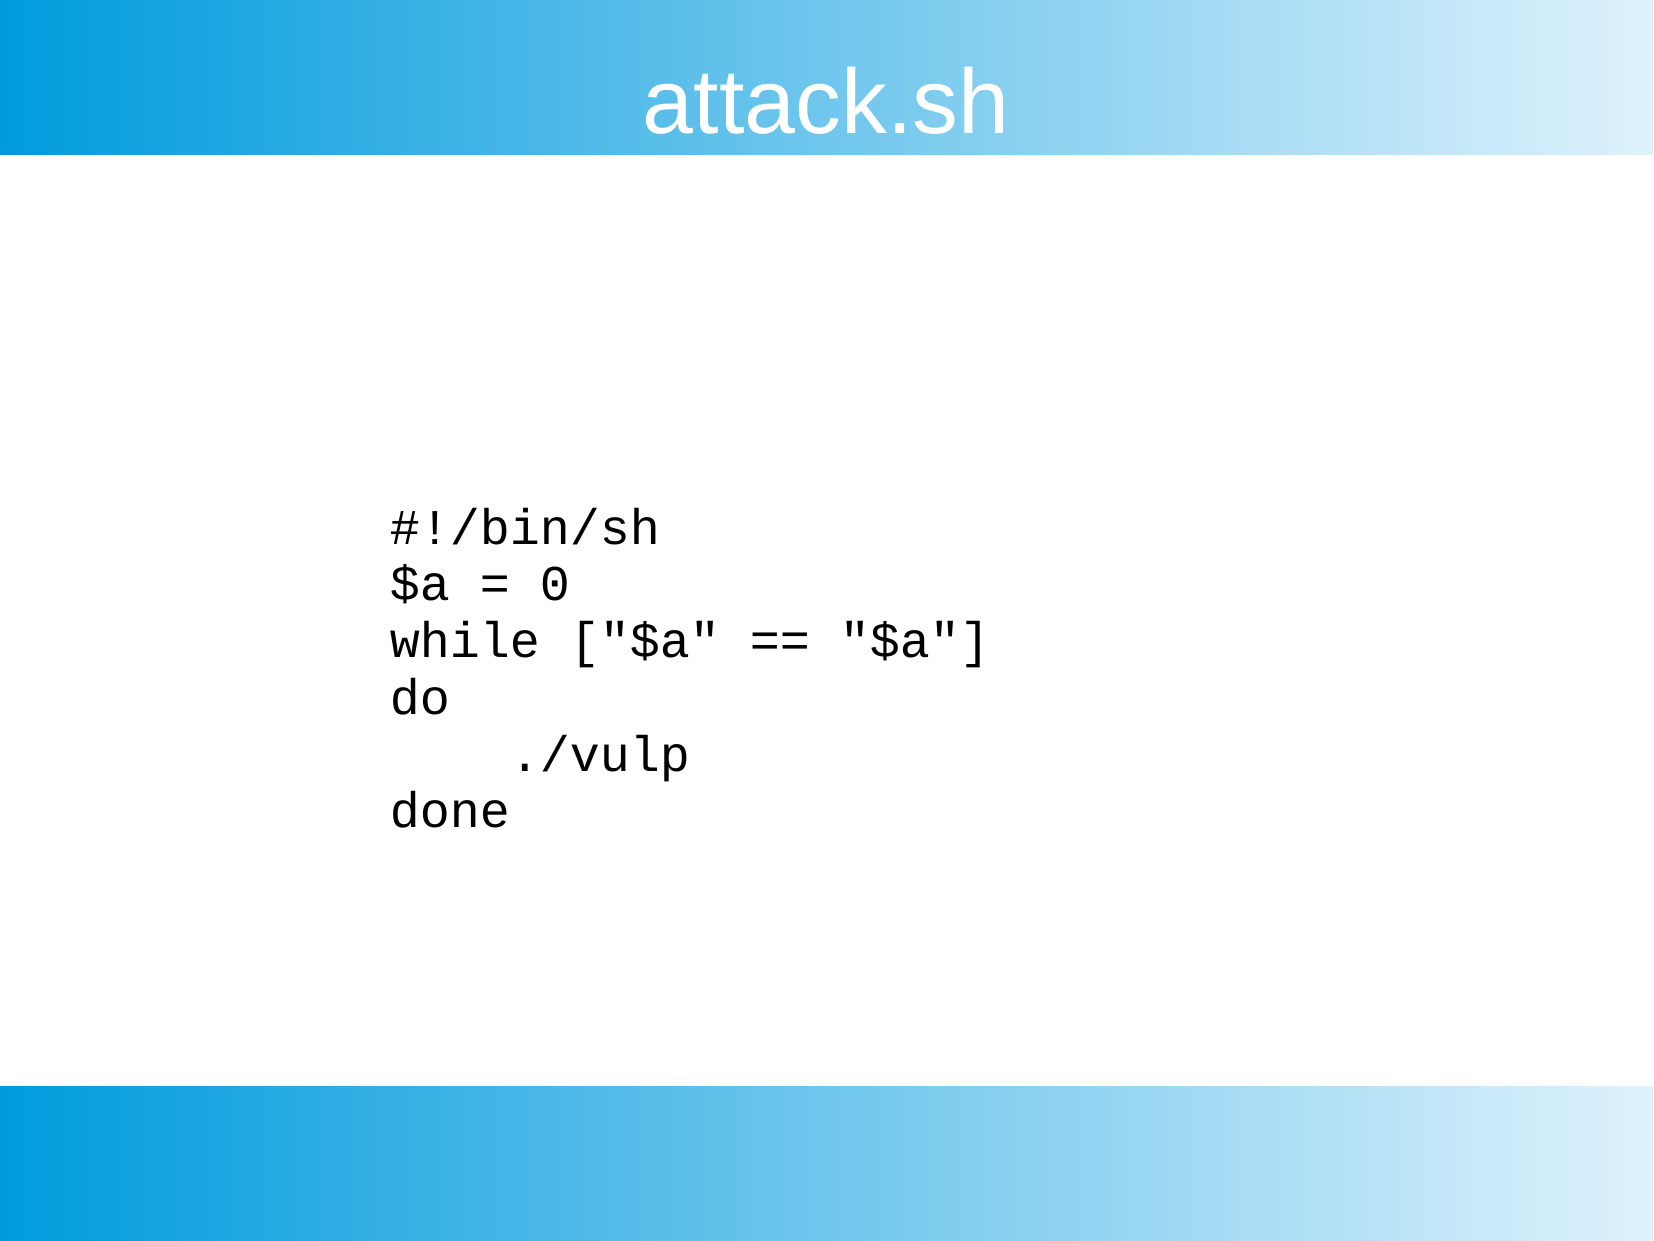

# attack.sh
#!/bin/sh
$a = 0
while ["$a" == "$a"]
do
 ./vulp
done